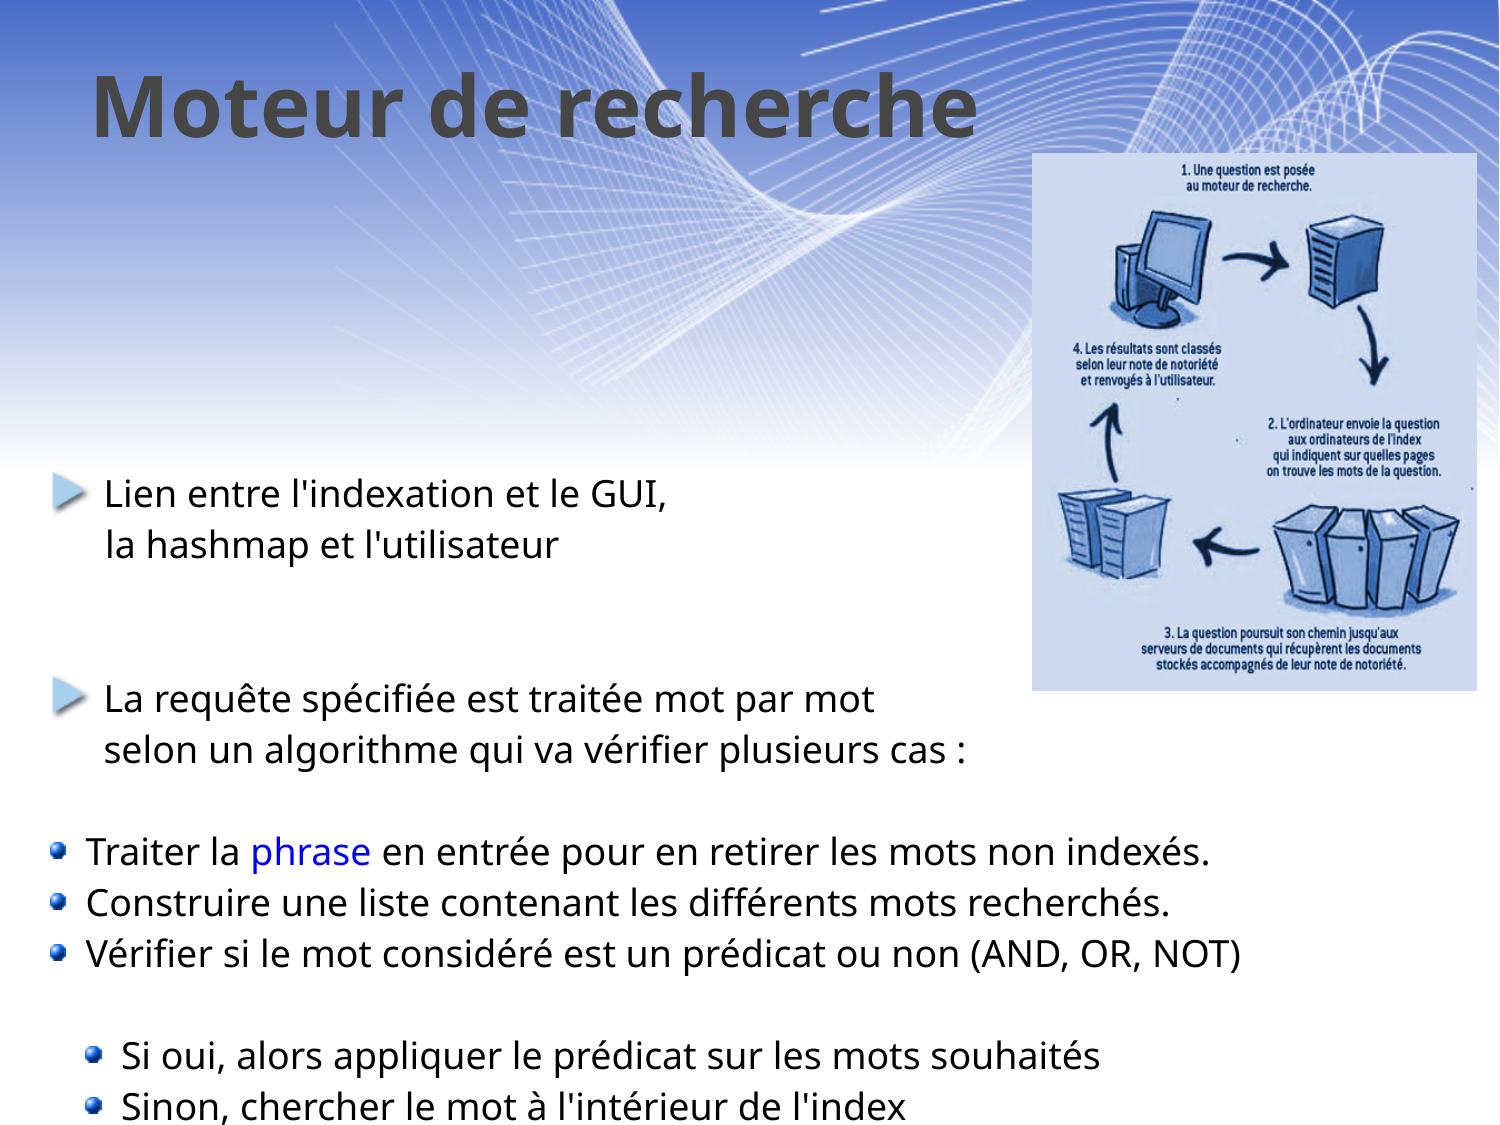

Moteur de recherche
#
 Lien entre l'indexation et le GUI,
 la hashmap et l'utilisateur
 La requête spécifiée est traitée mot par mot
 selon un algorithme qui va vérifier plusieurs cas :
Traiter la phrase en entrée pour en retirer les mots non indexés.
Construire une liste contenant les différents mots recherchés.
Vérifier si le mot considéré est un prédicat ou non (AND, OR, NOT)
Si oui, alors appliquer le prédicat sur les mots souhaités
Sinon, chercher le mot à l'intérieur de l'index